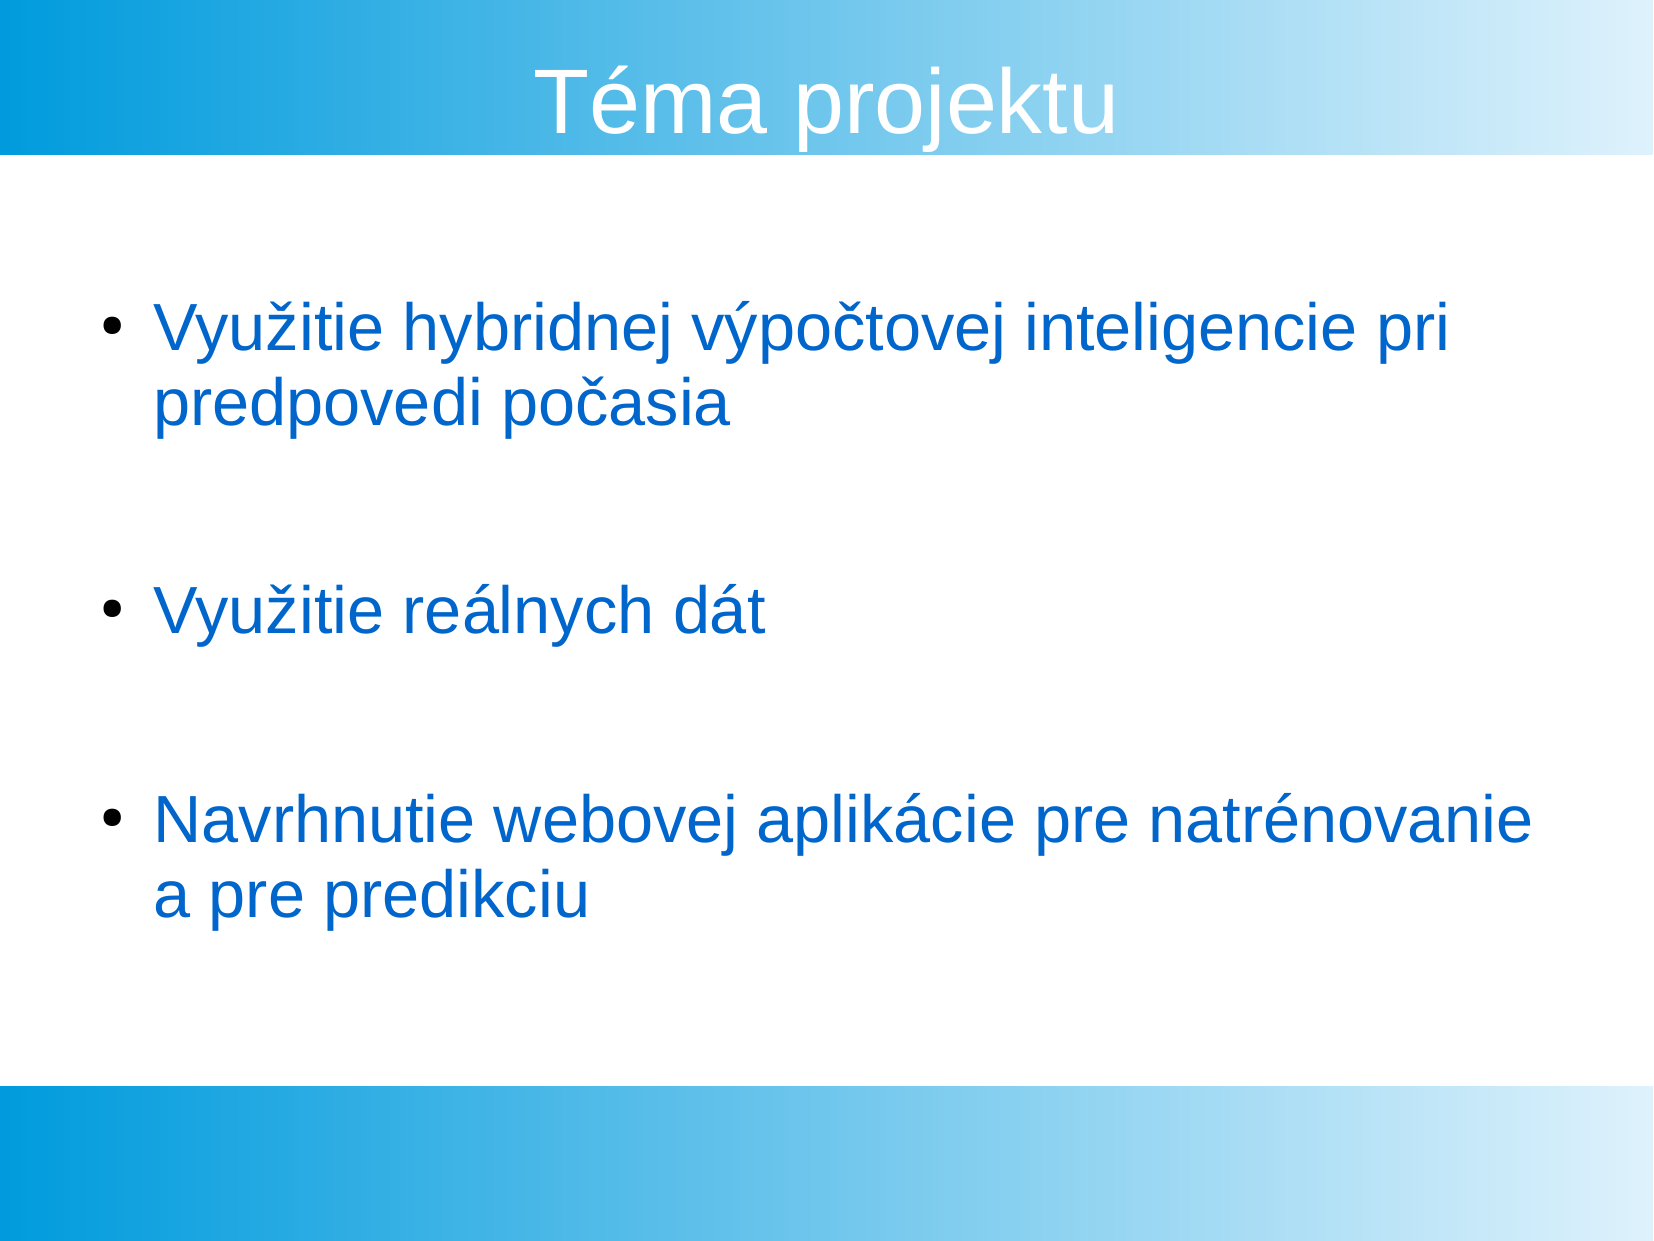

# Téma projektu
Využitie hybridnej výpočtovej inteligencie pri predpovedi počasia
Využitie reálnych dát
Navrhnutie webovej aplikácie pre natrénovanie a pre predikciu